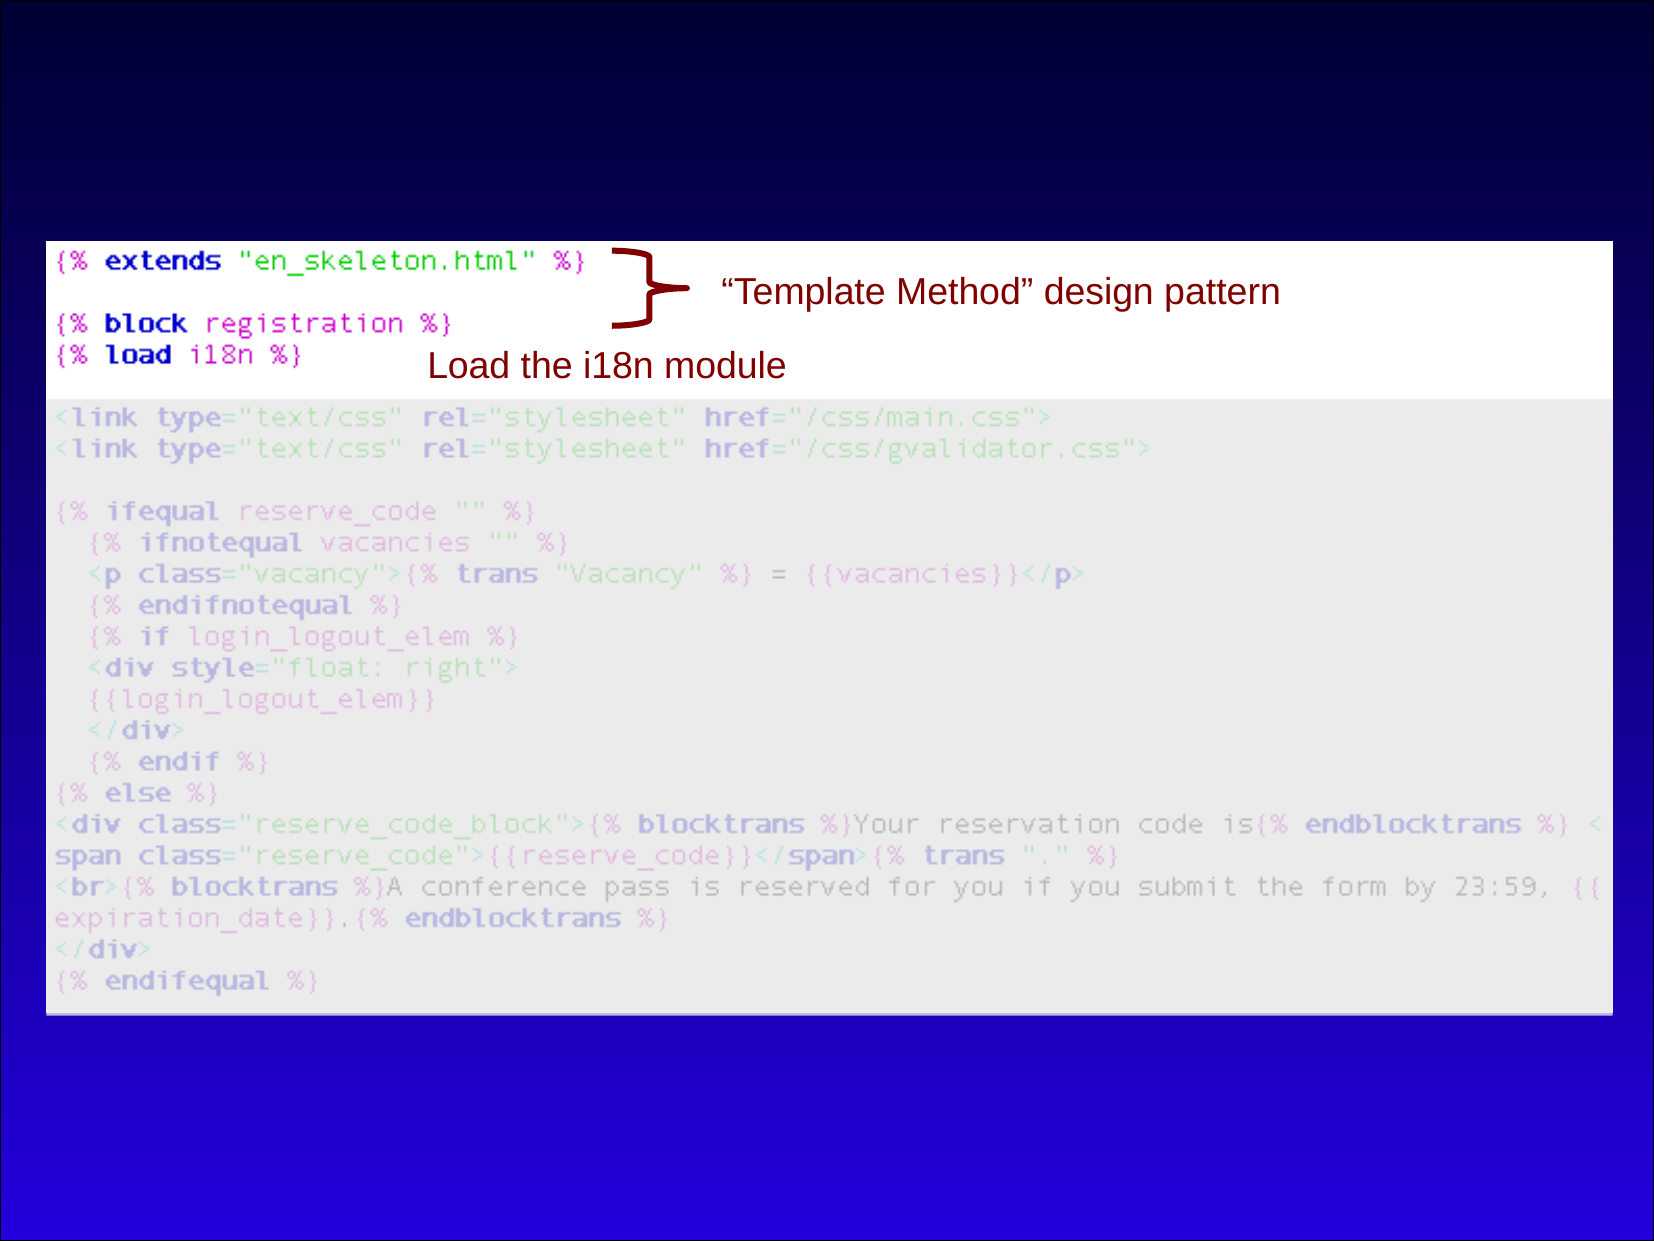

#
“Template Method” design pattern
Load the i18n module